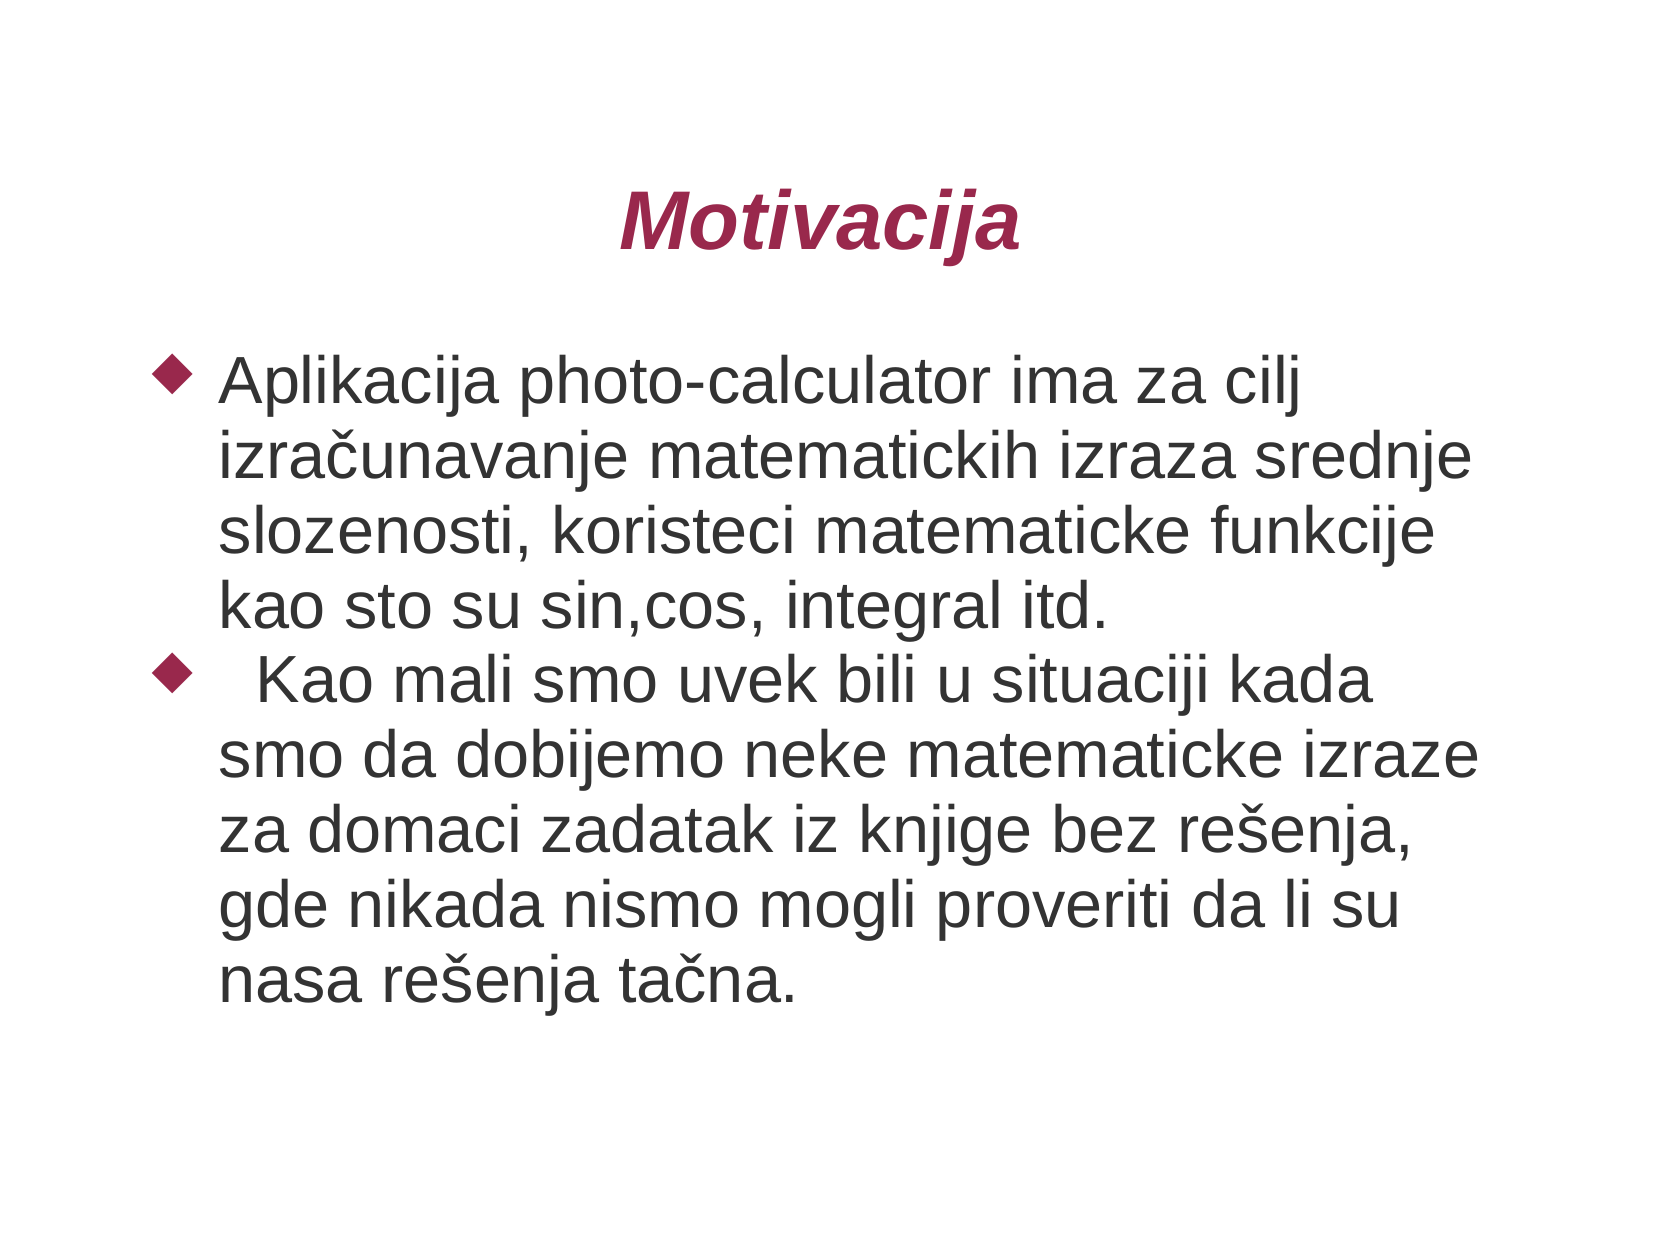

# Motivacija
Aplikacija photo-calculator ima za cilj izračunavanje matematickih izraza srednje slozenosti, koristeci matematicke funkcije kao sto su sin,cos, integral itd.
 Kao mali smo uvek bili u situaciji kada smo da dobijemo neke matematicke izraze za domaci zadatak iz knjige bez rešenja, gde nikada nismo mogli proveriti da li su nasa rešenja tačna.